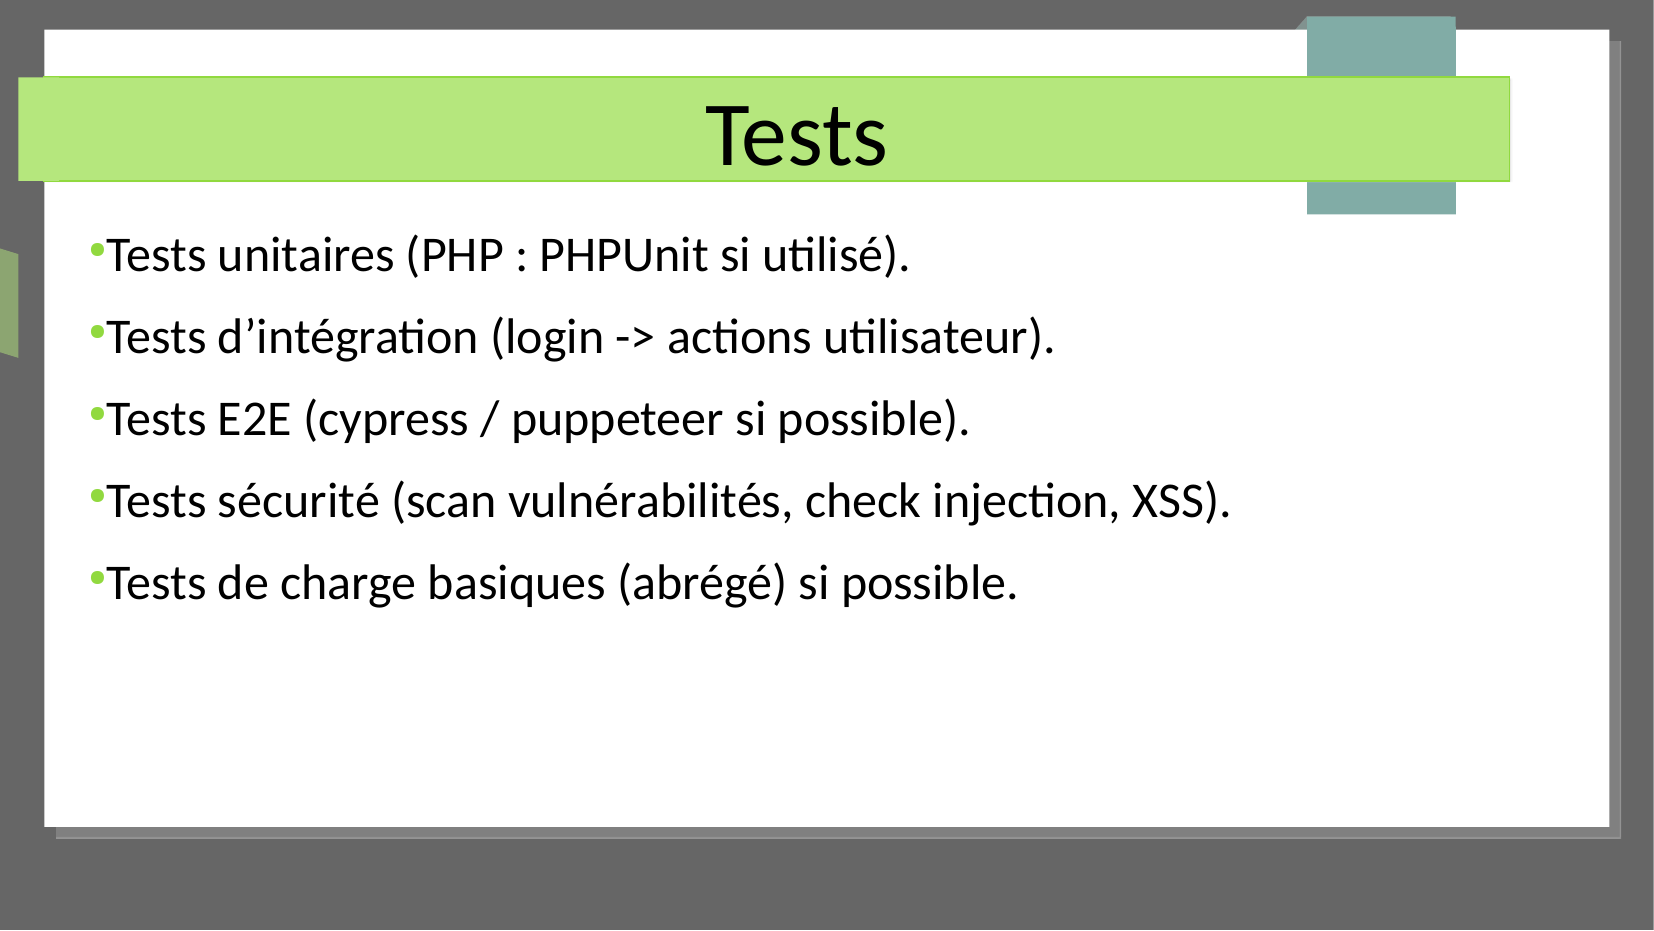

# Tests
Tests unitaires (PHP : PHPUnit si utilisé).
Tests d’intégration (login -> actions utilisateur).
Tests E2E (cypress / puppeteer si possible).
Tests sécurité (scan vulnérabilités, check injection, XSS).
Tests de charge basiques (abrégé) si possible.